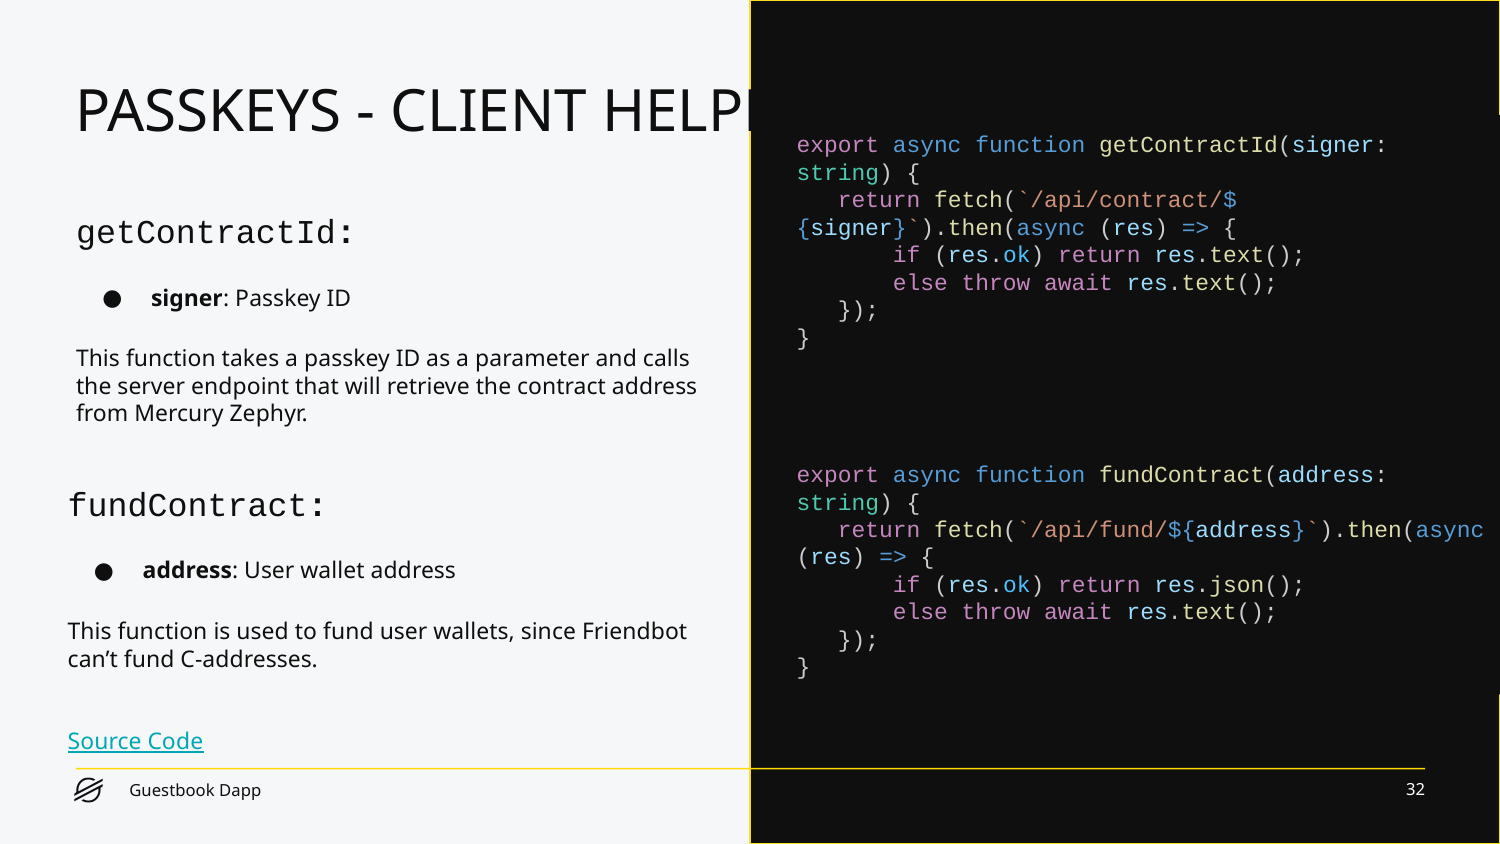

# PASSKEYS - CLIENT HELPERS
export async function getContractId(signer: string) {
 return fetch(`/api/contract/${signer}`).then(async (res) => {
 if (res.ok) return res.text();
 else throw await res.text();
 });
}
export async function fundContract(address: string) {
 return fetch(`/api/fund/${address}`).then(async (res) => {
 if (res.ok) return res.json();
 else throw await res.text();
 });
}
getContractId:
signer: Passkey ID
This function takes a passkey ID as a parameter and calls the server endpoint that will retrieve the contract address from Mercury Zephyr.
fundContract:
address: User wallet address
This function is used to fund user wallets, since Friendbot can’t fund C-addresses.
Source Code
Guestbook Dapp